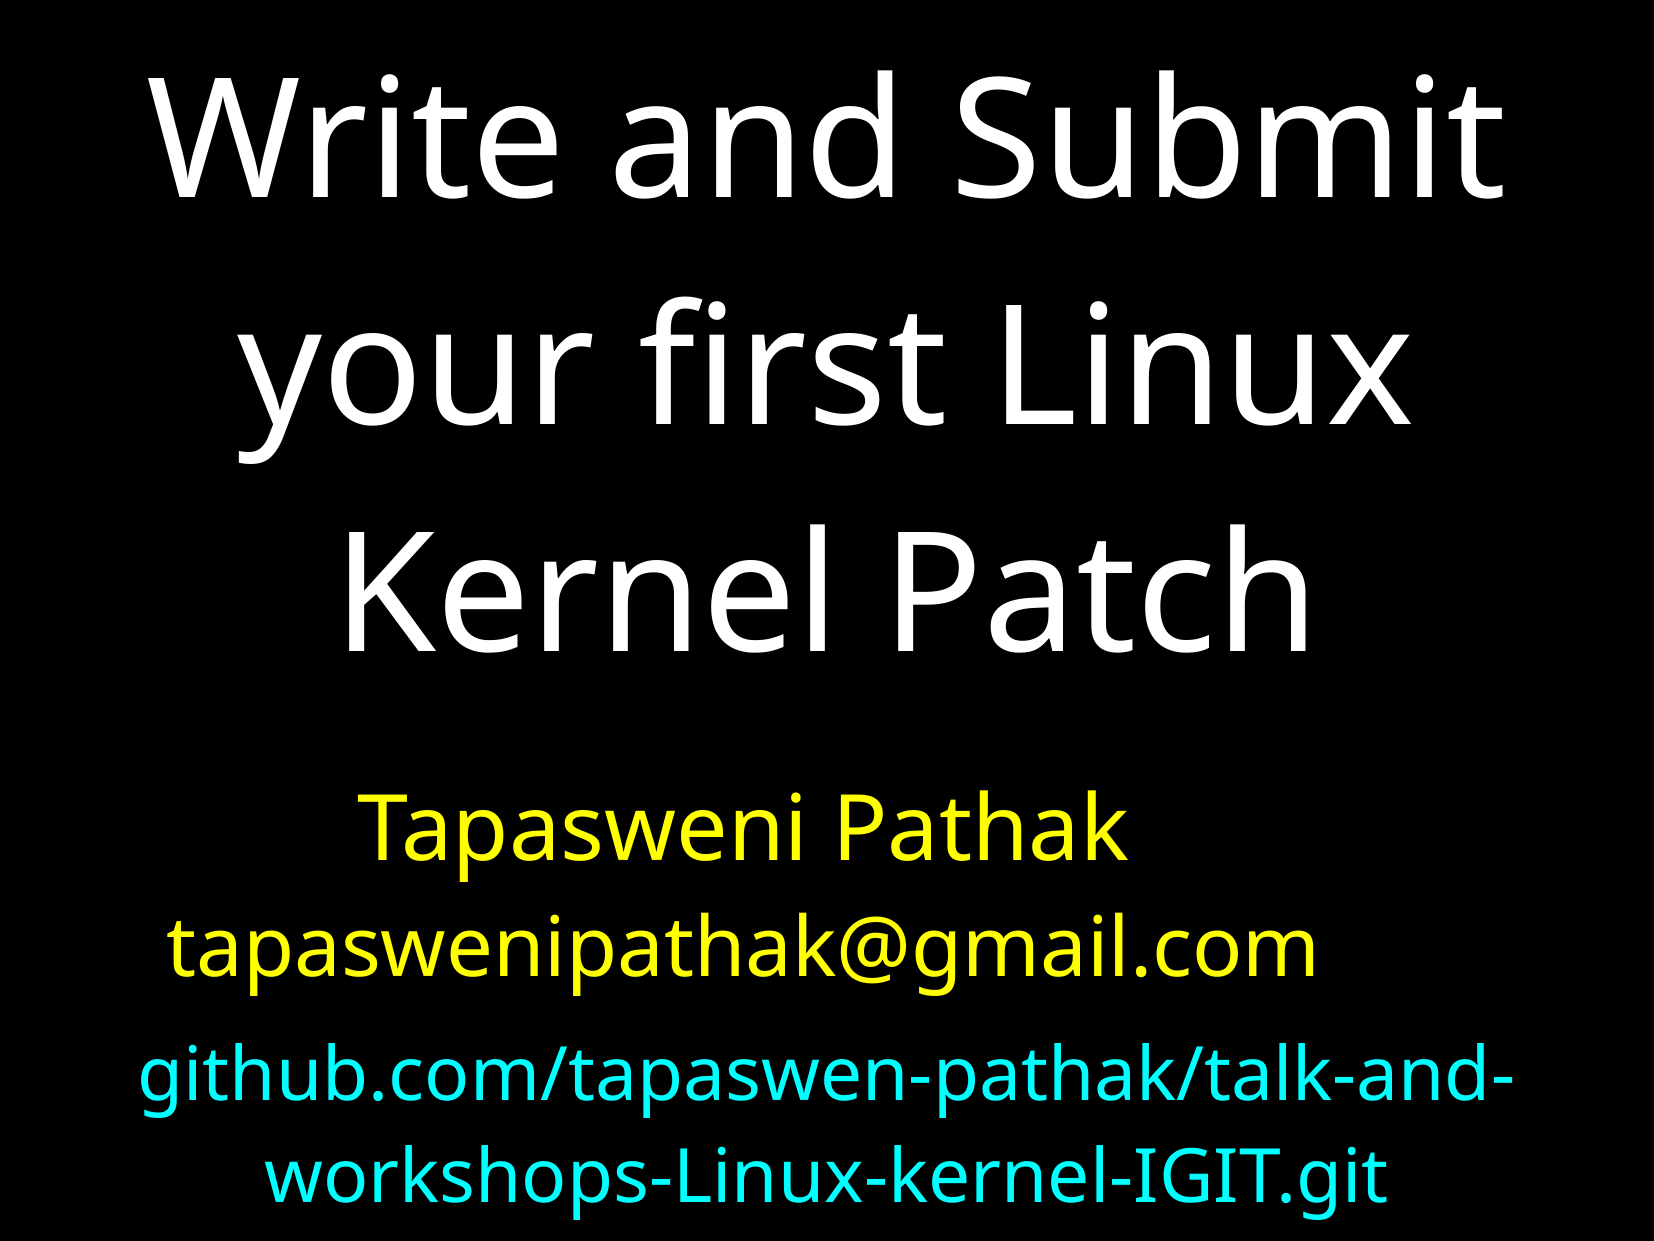

Write and Submit your first Linux Kernel Patch
Tapasweni Pathak
tapaswenipathak@gmail.com
github.com/tapaswen-pathak/talk-and-workshops-Linux-kernel-IGIT.git